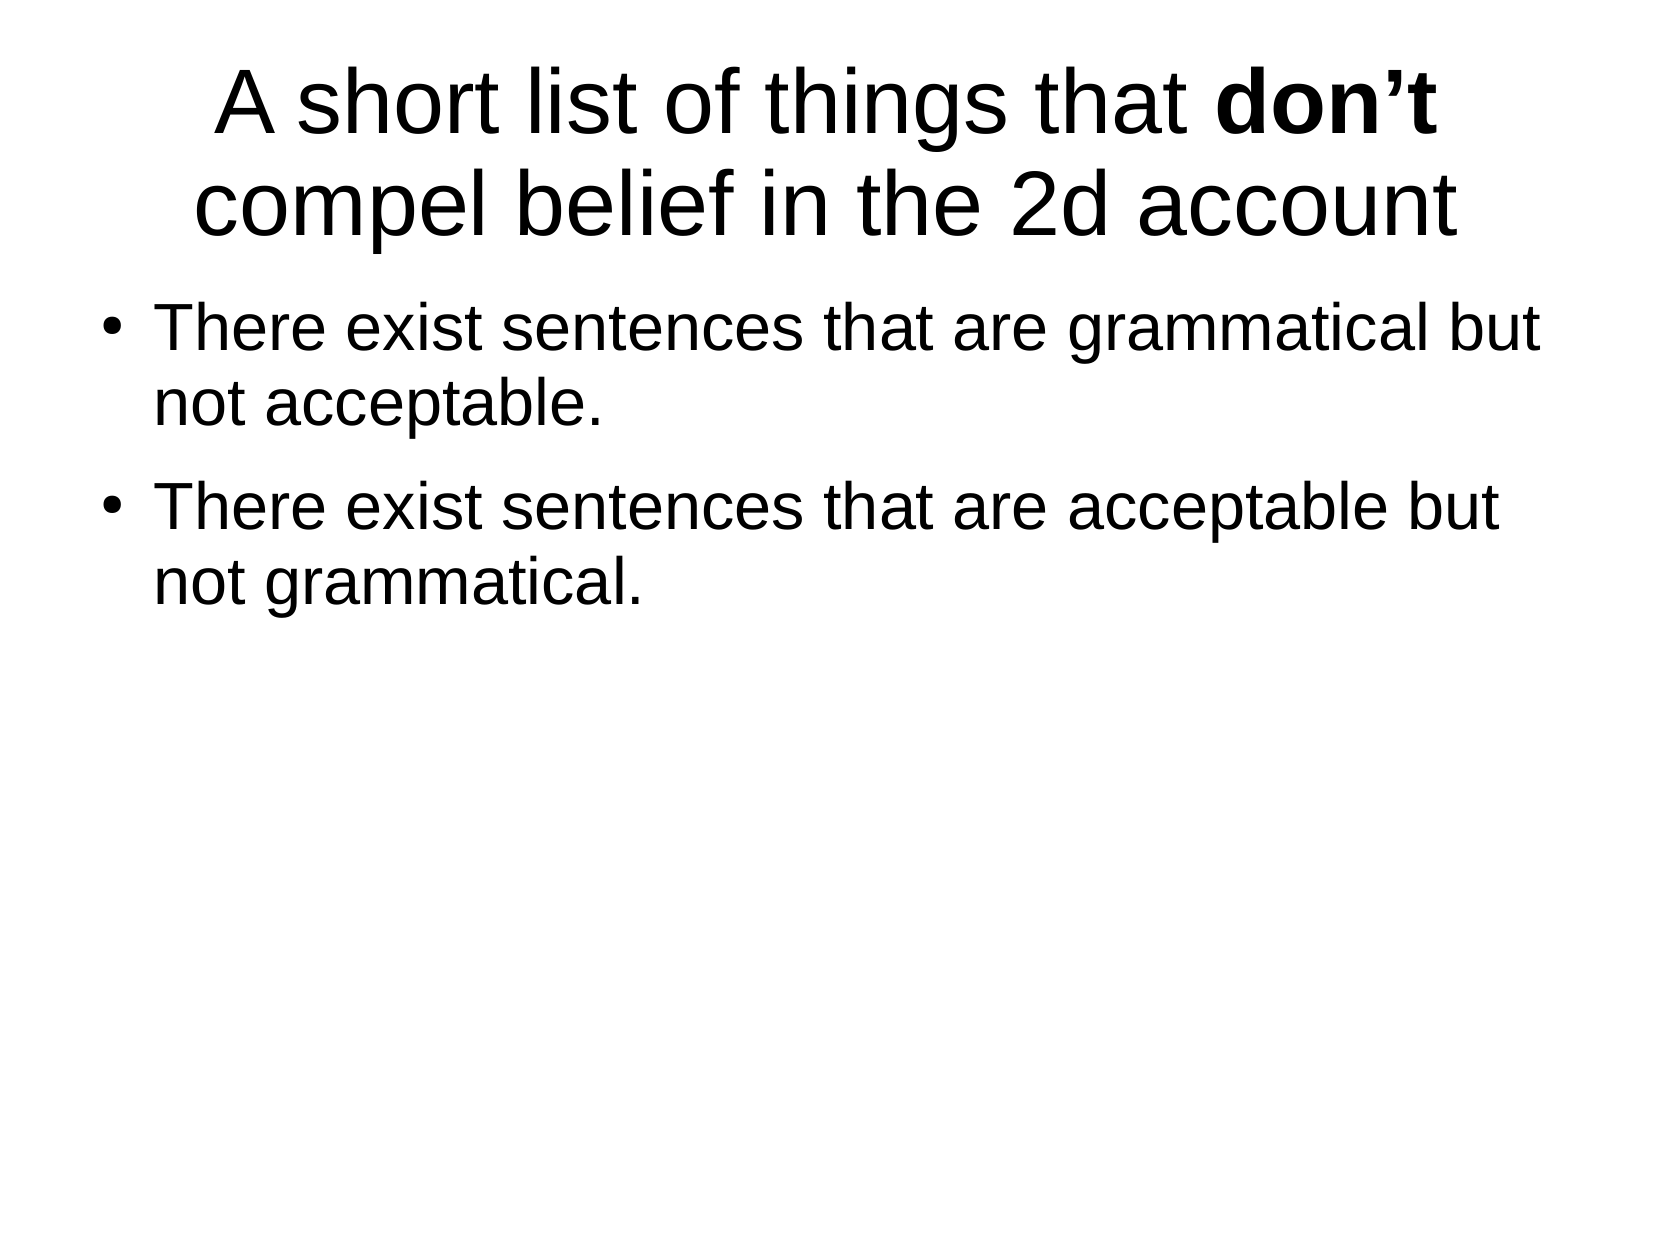

# A short list of things that don’t compel belief in the 2d account
There exist sentences that are grammatical but not acceptable.
There exist sentences that are acceptable but not grammatical.